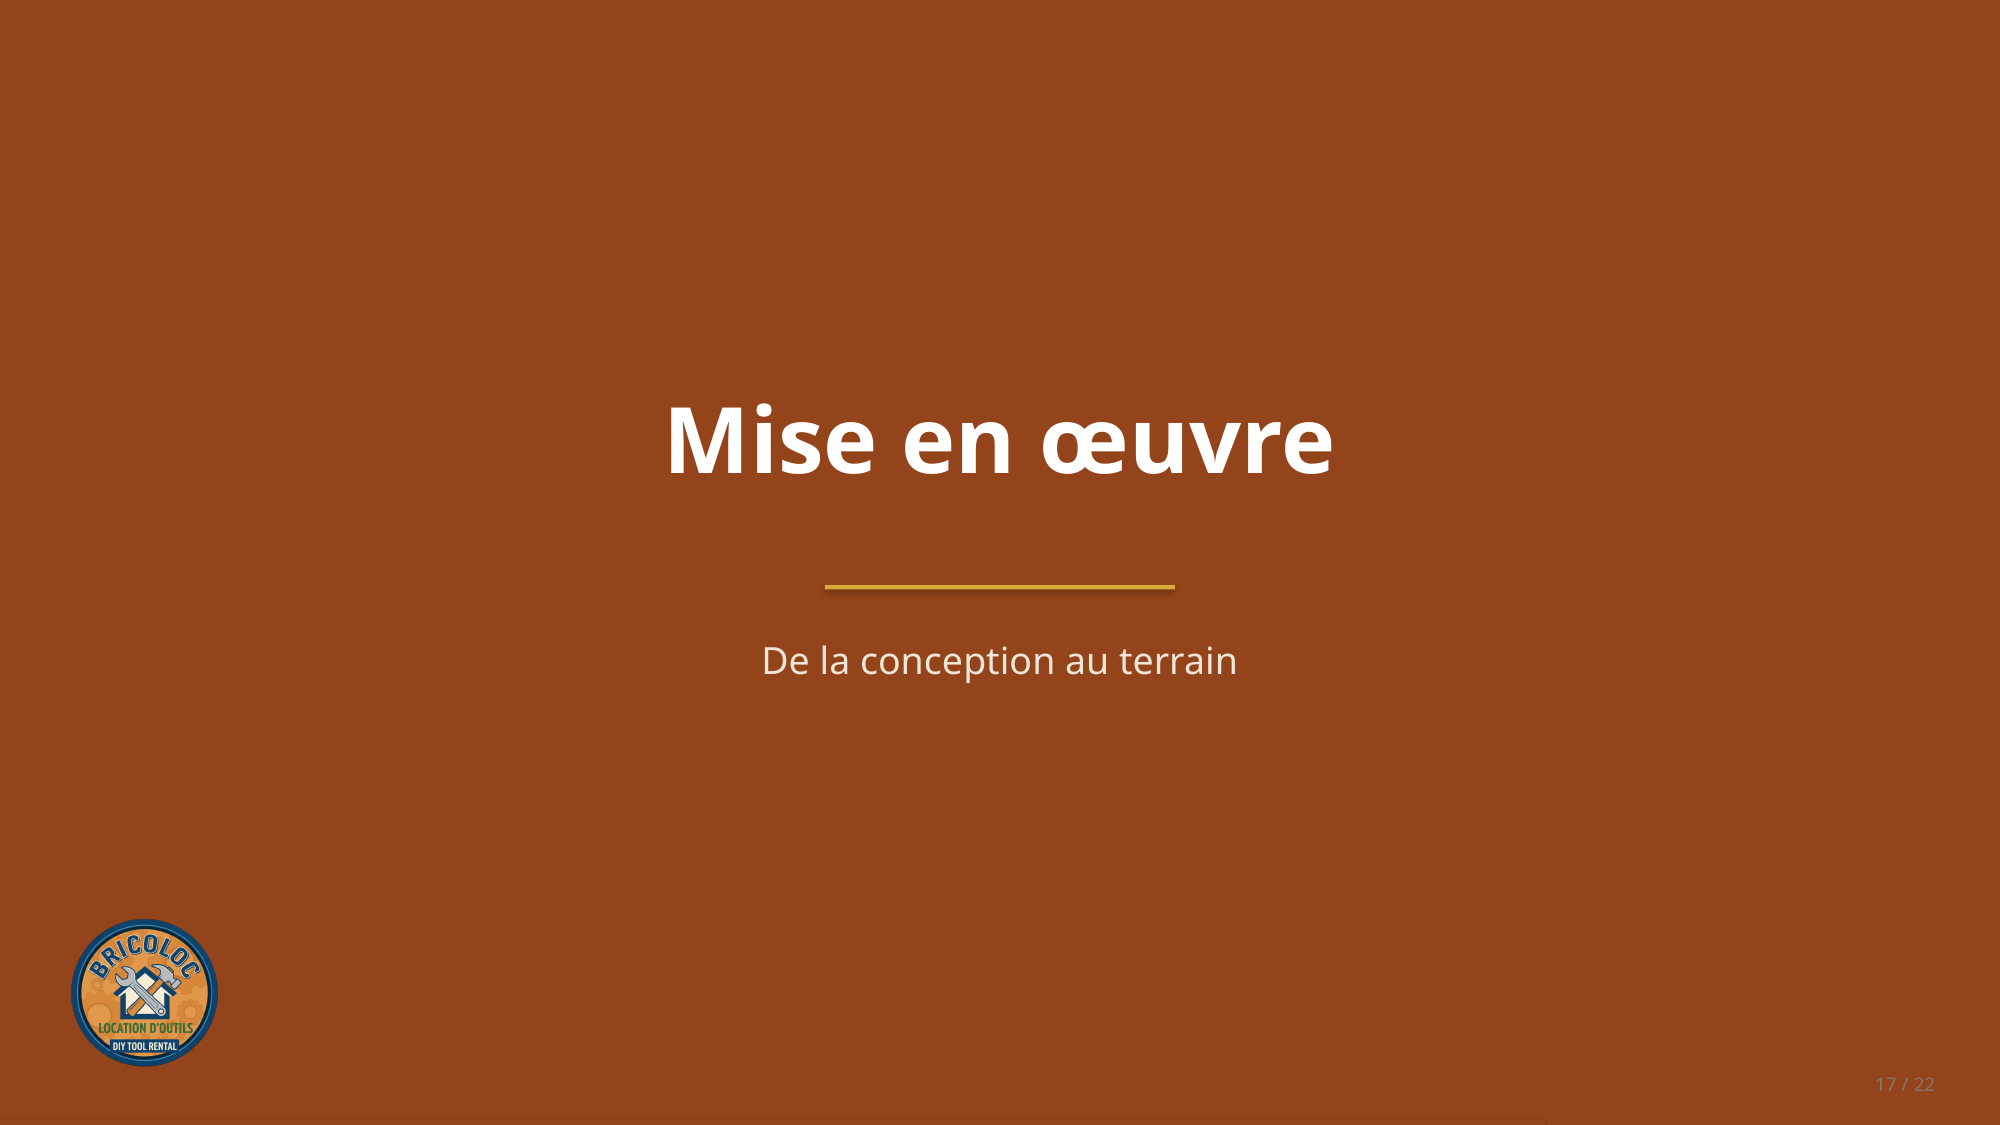

Mise en œuvre
De la conception au terrain
17 / 22